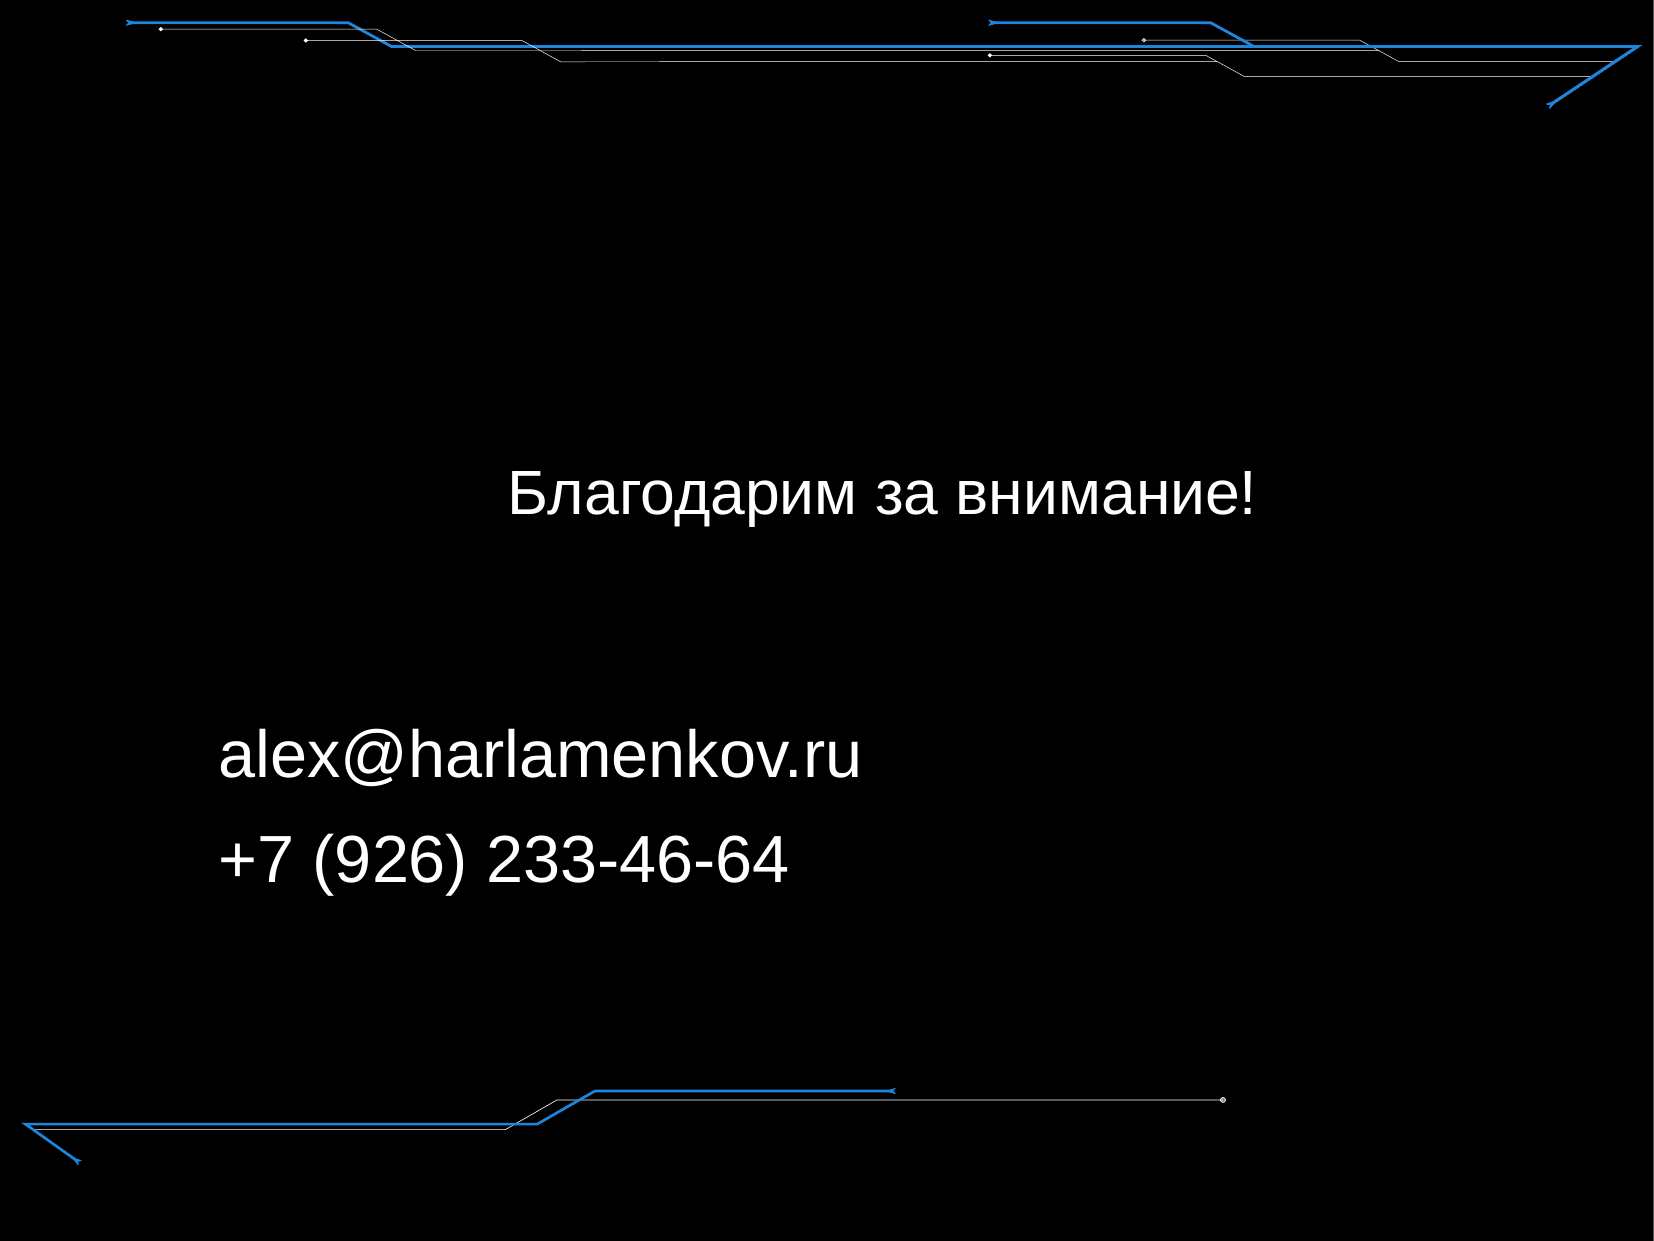

# Благодарим за внимание!
alex@harlamenkov.ru
+7 (926) 233-46-64